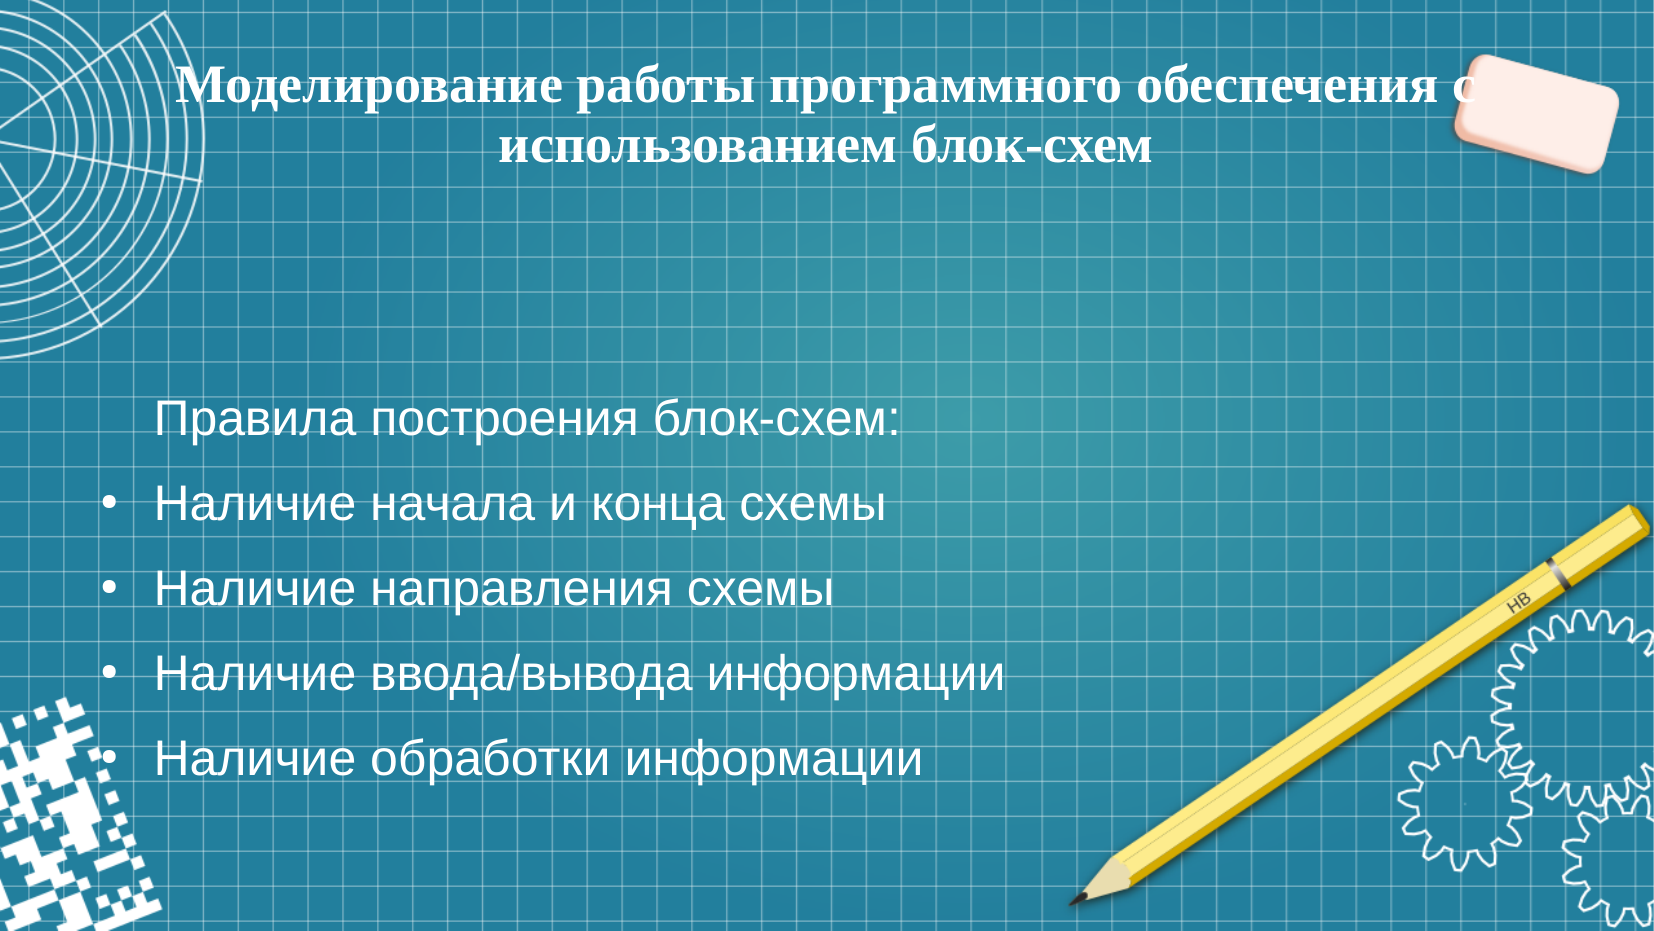

# Моделирование работы программного обеспечения с использованием блок-схем
Правила построения блок-схем:
Наличие начала и конца схемы
Наличие направления схемы
Наличие ввода/вывода информации
Наличие обработки информации